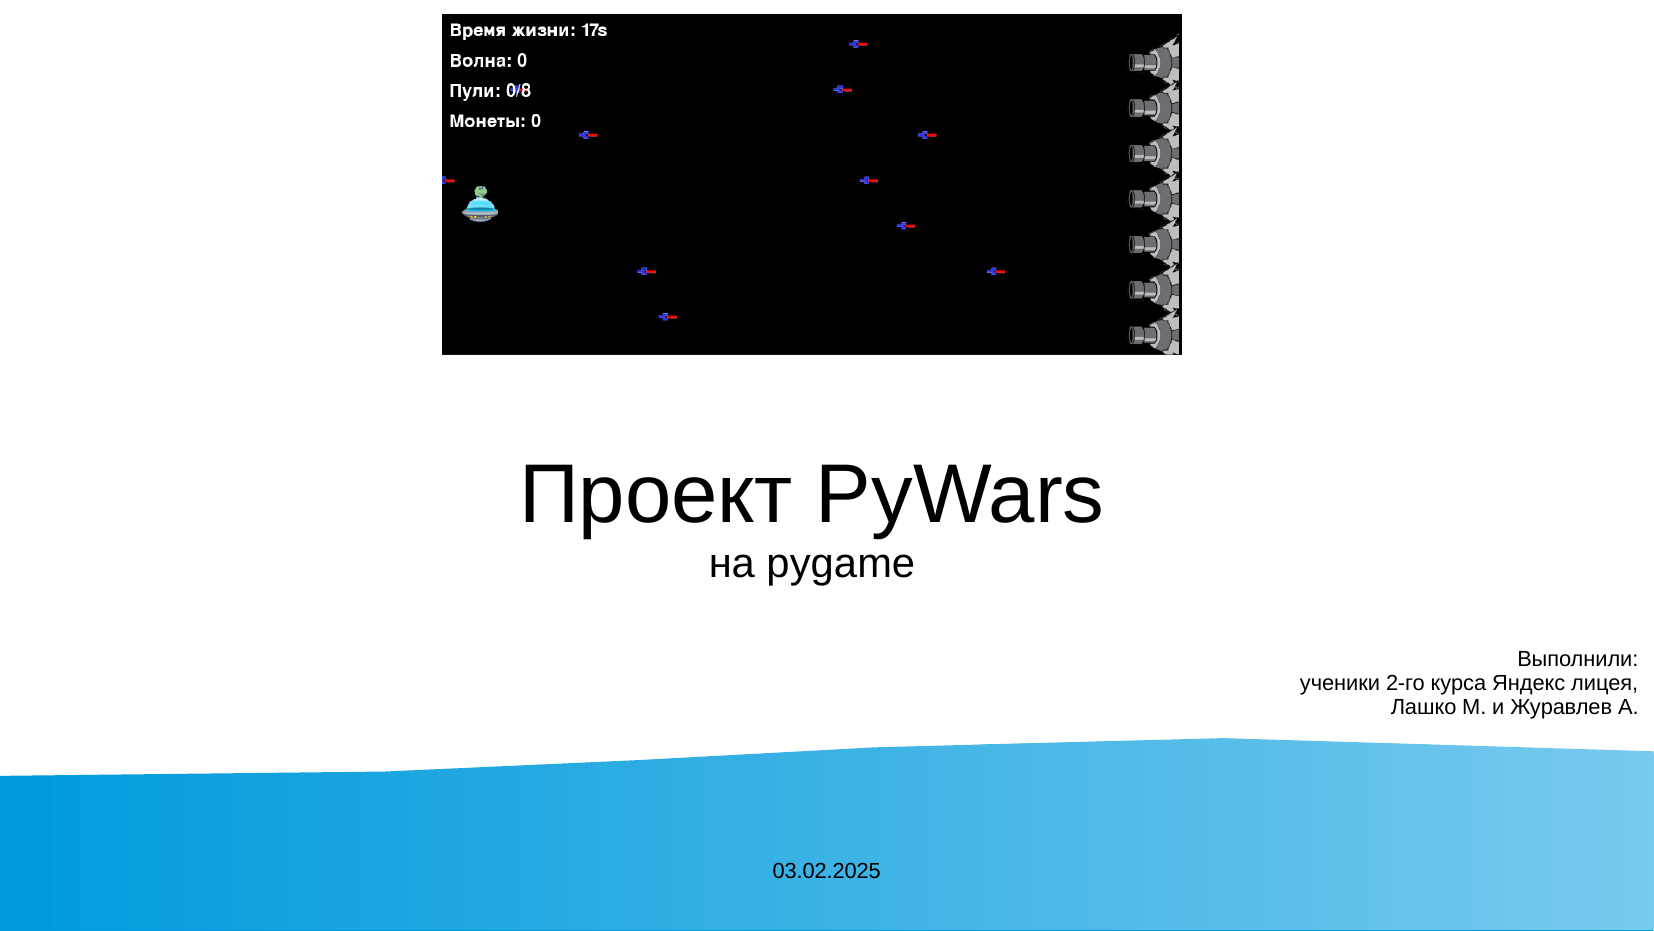

Проект PyWars
на pygame
Выполнили:
ученики 2-го курса Яндекс лицея,
Лашко М. и Журавлев А.
03.02.2025